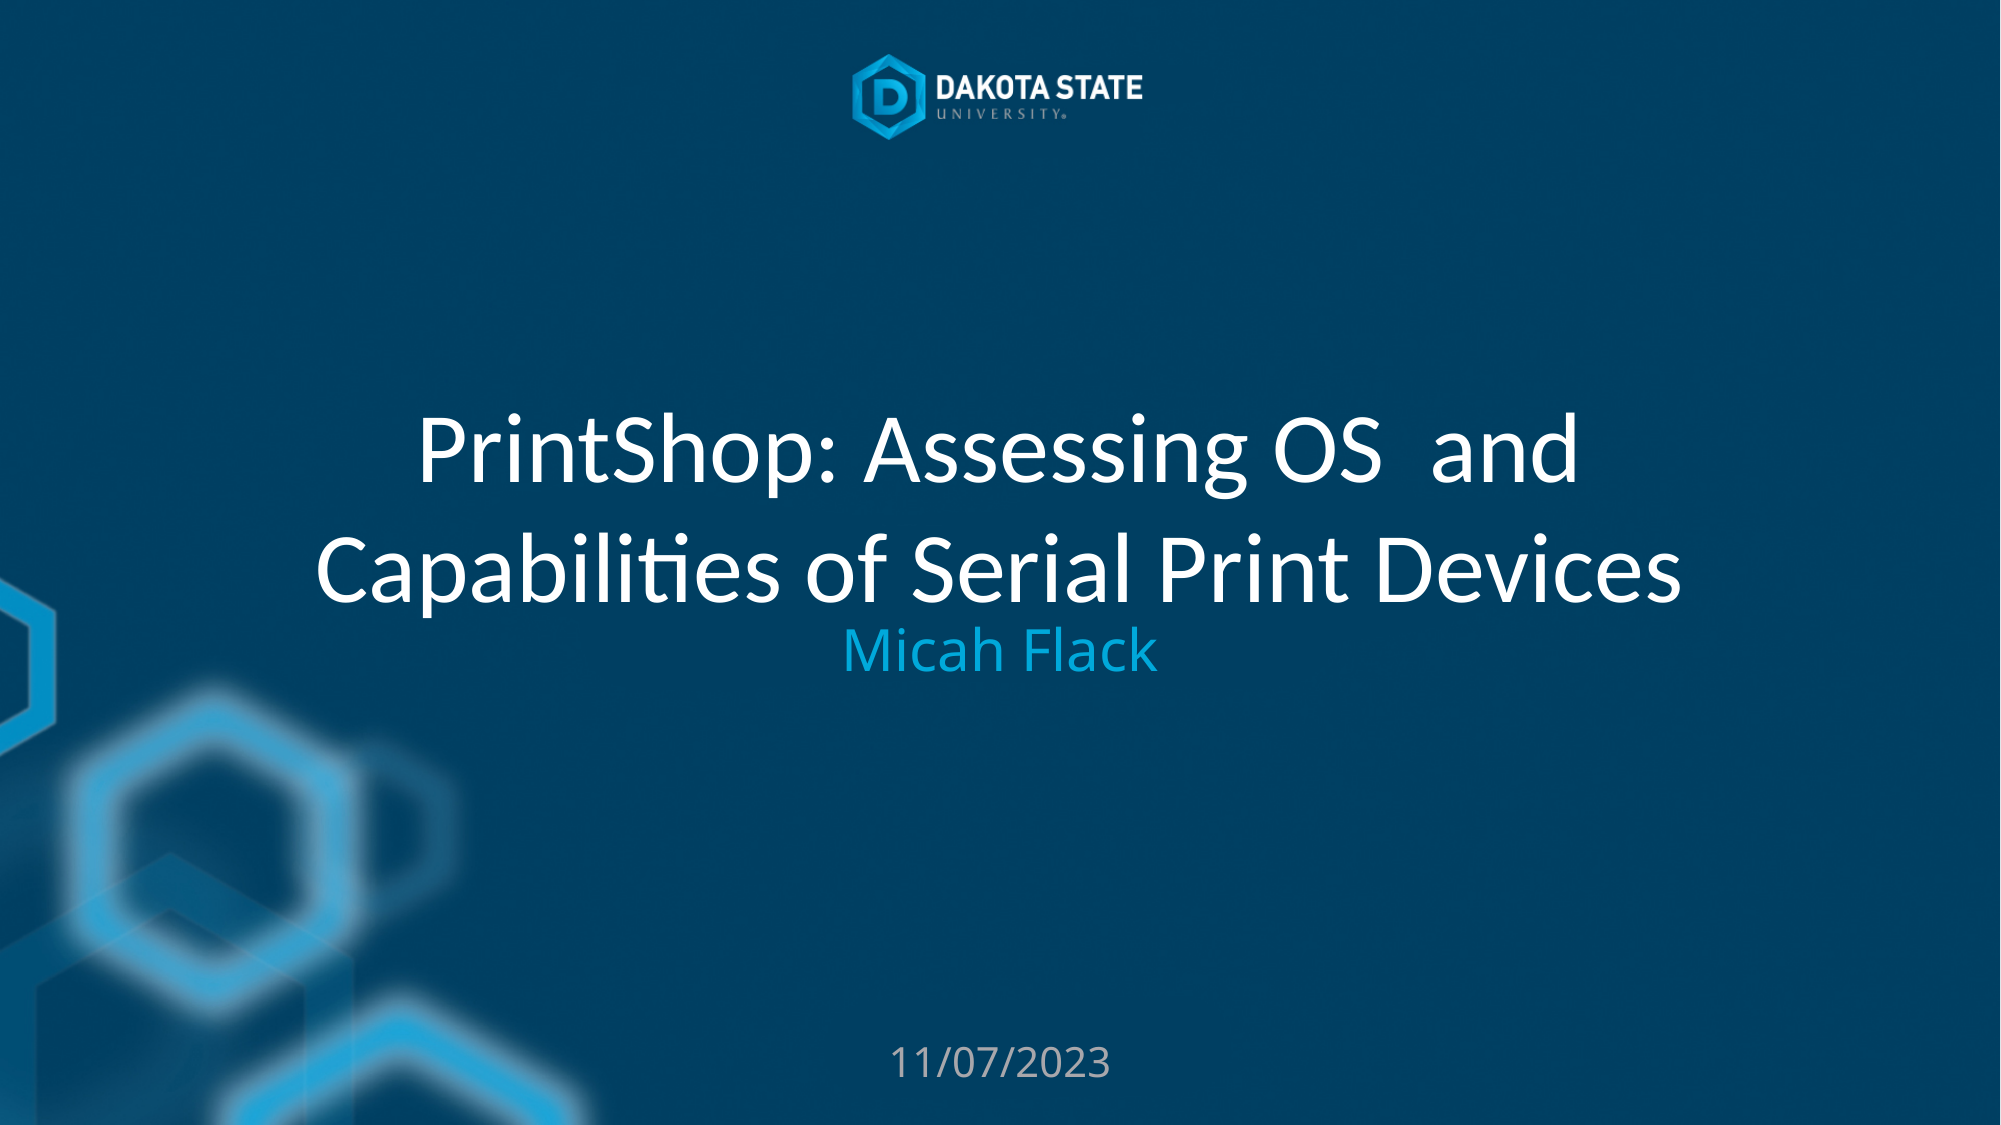

# PrintShop: Assessing OS and Capabilities of Serial Print Devices
Micah Flack
11/07/2023